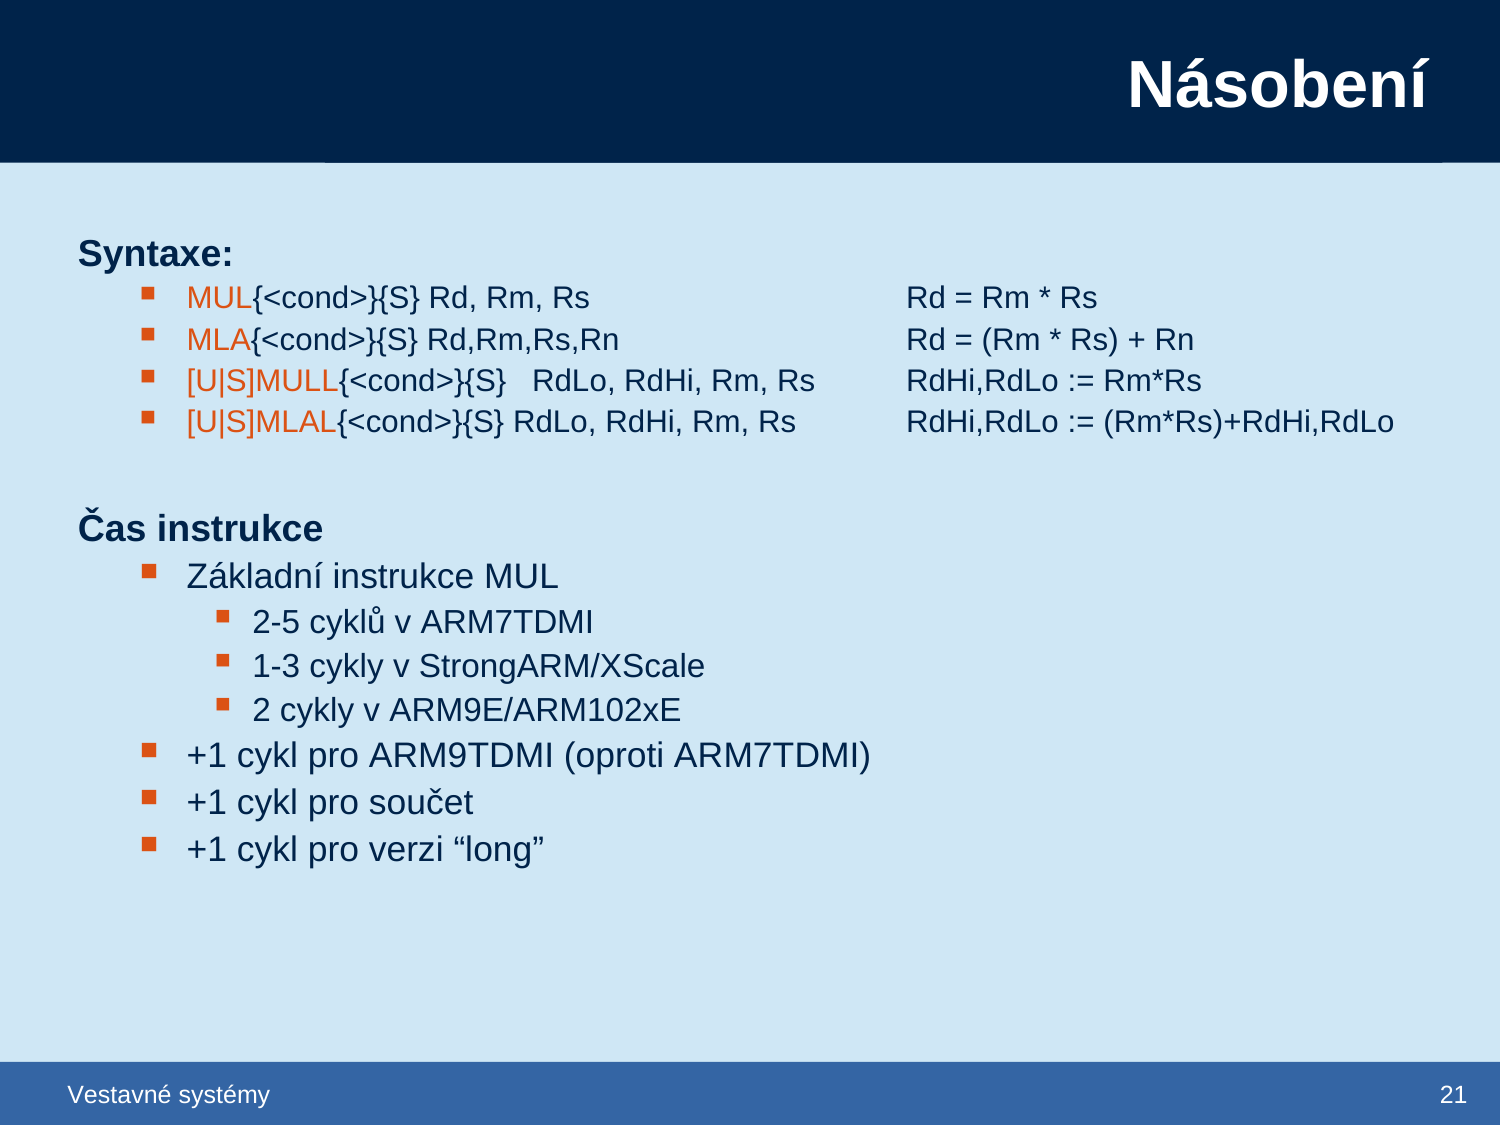

# Násobení
Syntaxe:
MUL{<cond>}{S} Rd, Rm, Rs				Rd = Rm * Rs
MLA{<cond>}{S} Rd,Rm,Rs,Rn				Rd = (Rm * Rs) + Rn
[U|S]MULL{<cond>}{S} 	RdLo, RdHi, Rm, Rs	RdHi,RdLo := Rm*Rs
[U|S]MLAL{<cond>}{S} RdLo, RdHi, Rm, Rs 		RdHi,RdLo := (Rm*Rs)+RdHi,RdLo
Čas instrukce
Základní instrukce MUL
2-5 cyklů v ARM7TDMI
1-3 cykly v StrongARM/XScale
2 cykly v ARM9E/ARM102xE
+1 cykl pro ARM9TDMI (oproti ARM7TDMI)
+1 cykl pro součet
+1 cykl pro verzi “long”